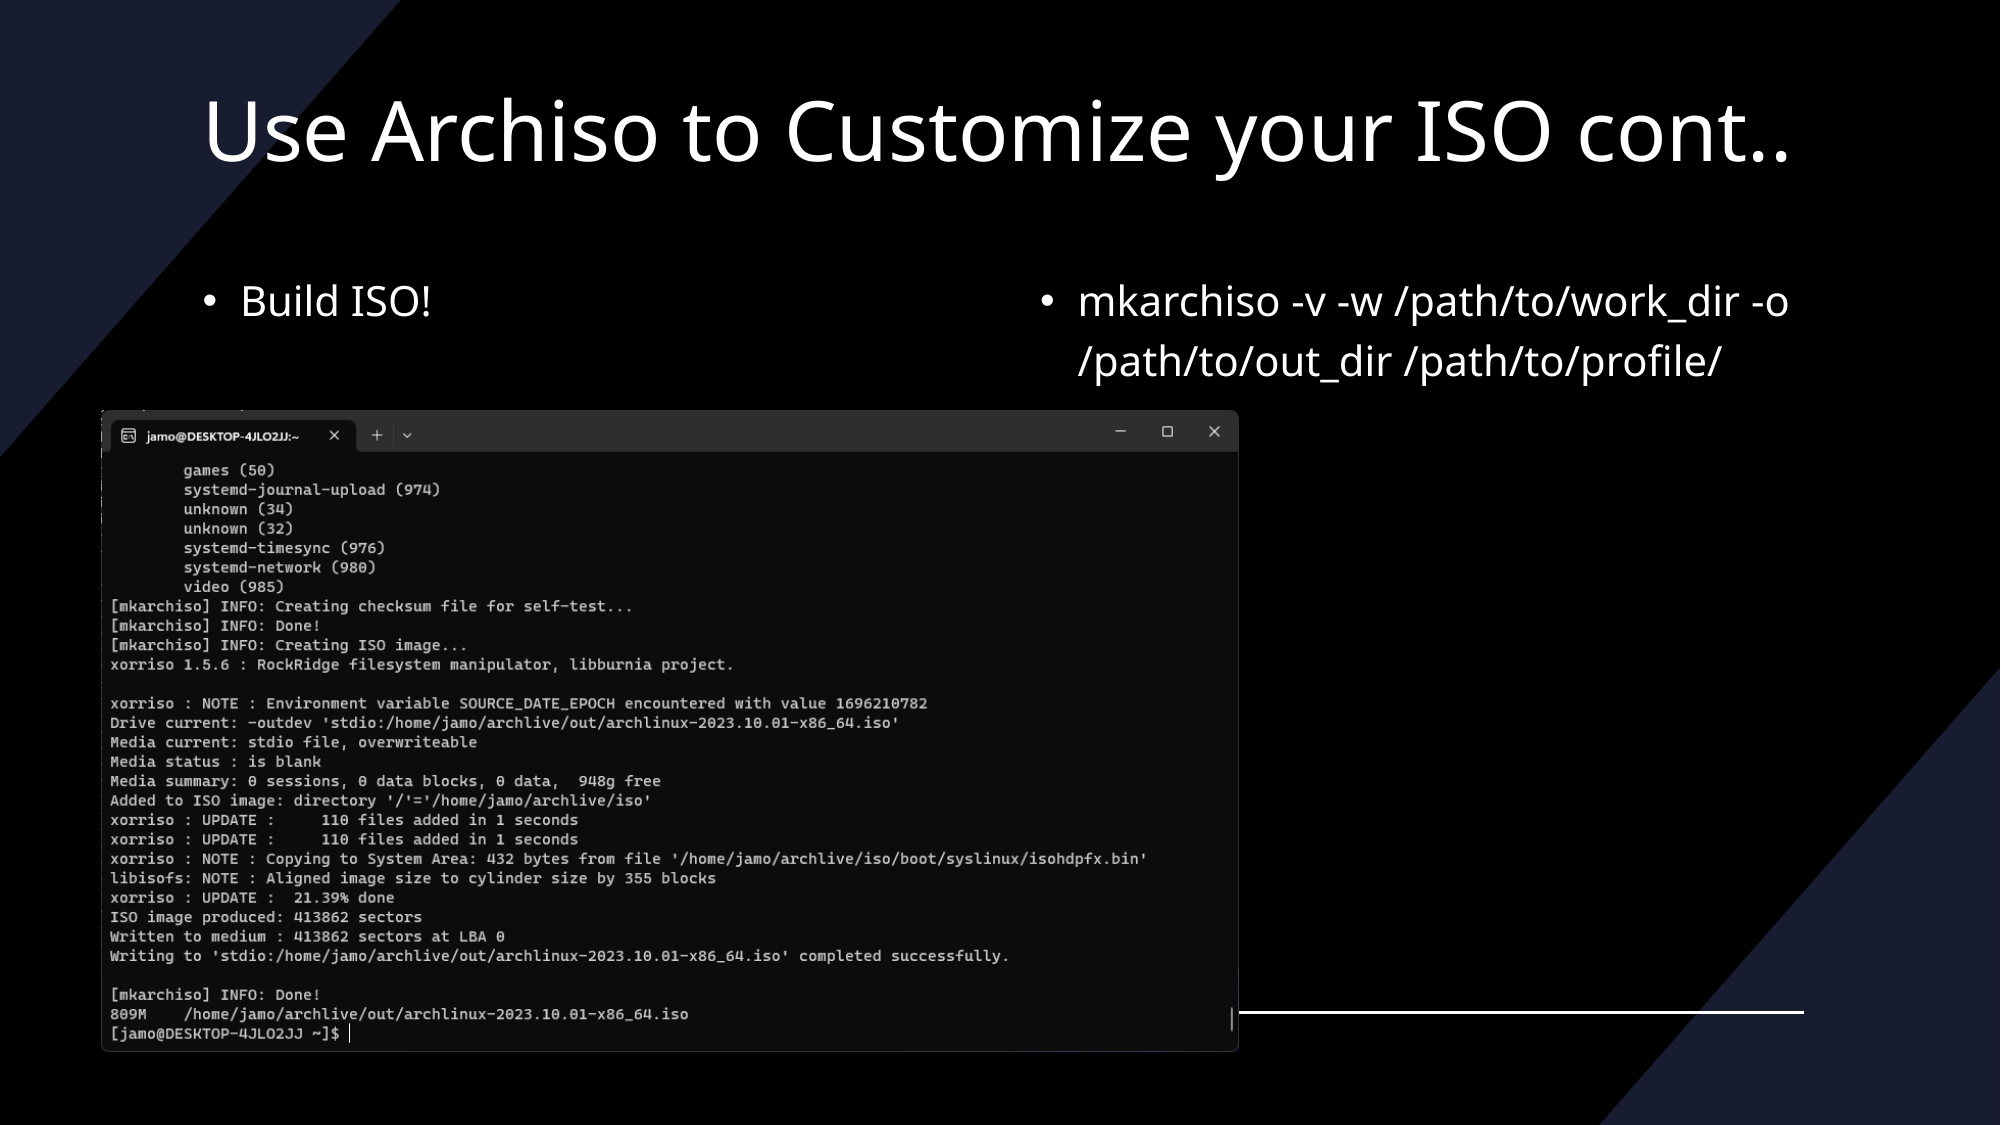

# Use Archiso to Customize your ISO cont..
Build ISO!
mkarchiso -v -w /path/to/work_dir -o /path/to/out_dir /path/to/profile/